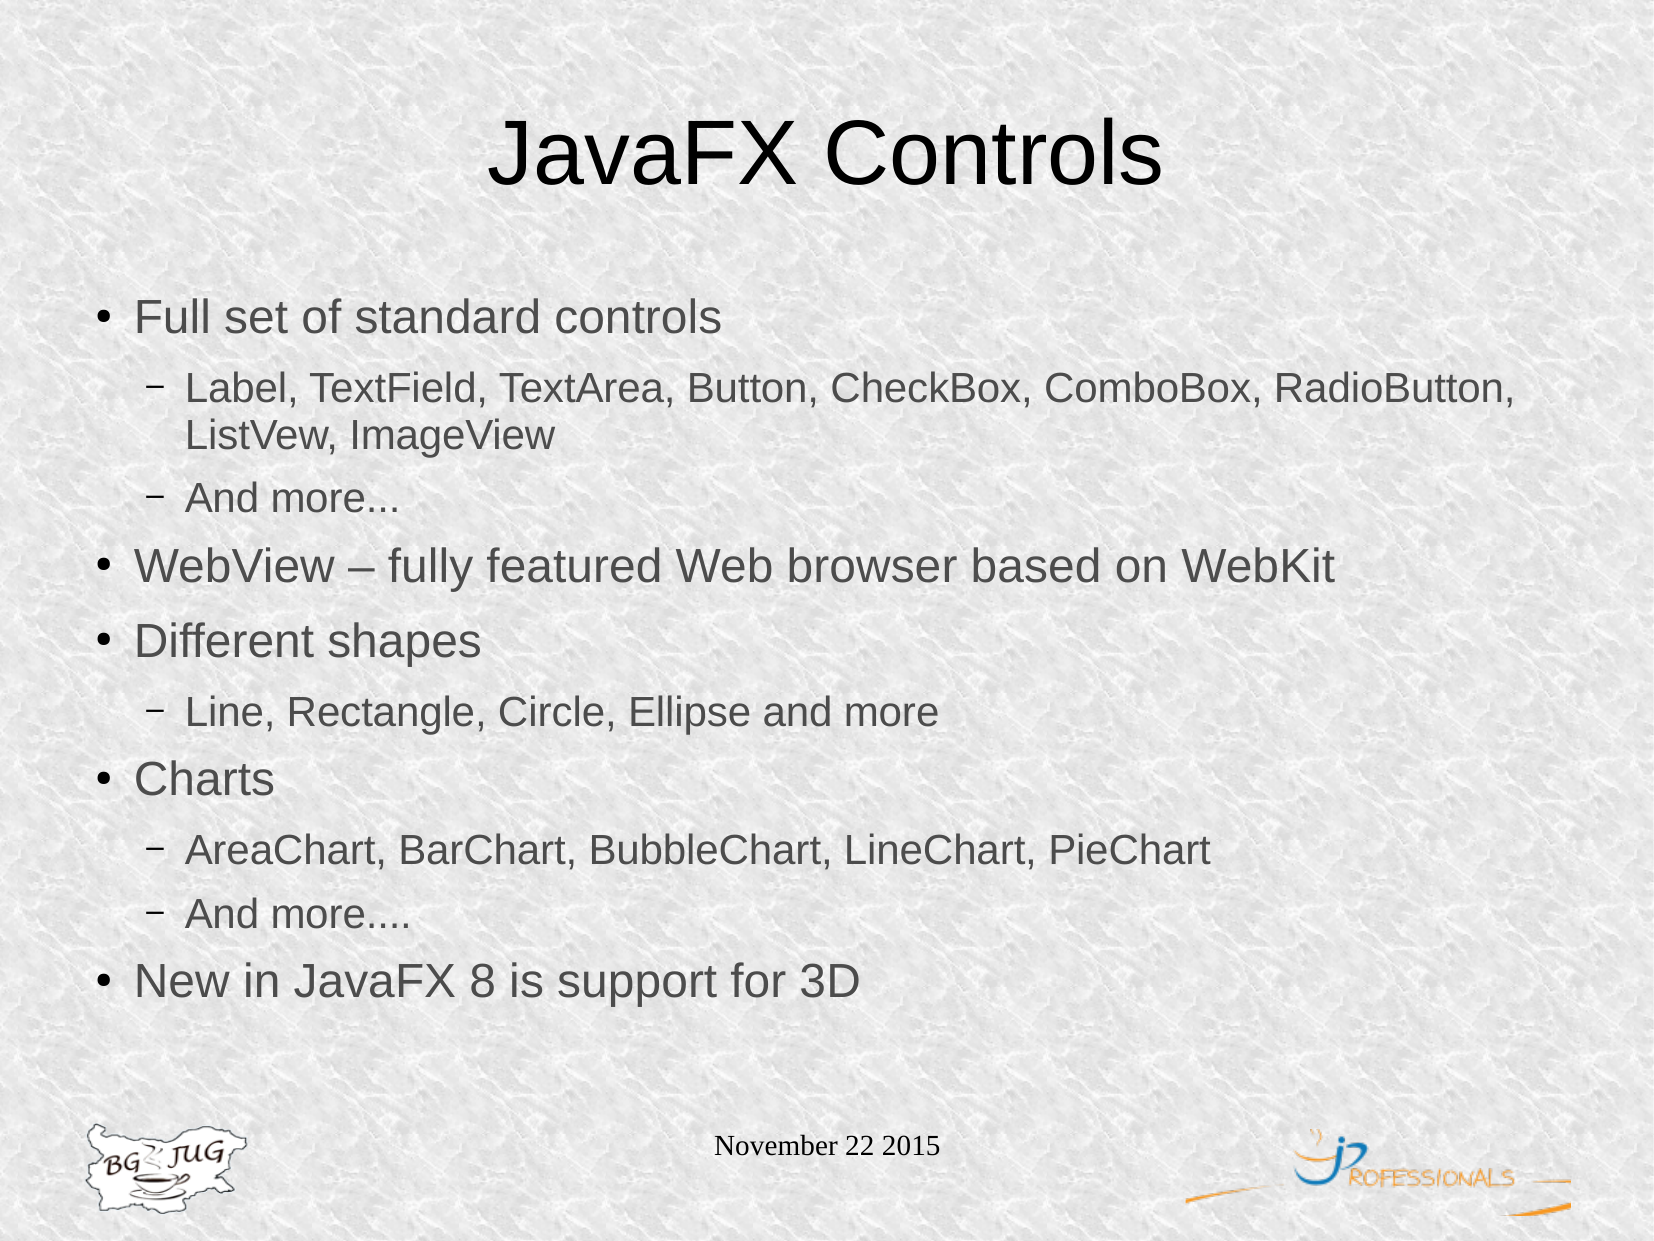

# JavaFX Controls
Full set of standard controls
Label, TextField, TextArea, Button, CheckBox, ComboBox, RadioButton, ListVew, ImageView
And more...
WebView – fully featured Web browser based on WebKit
Different shapes
Line, Rectangle, Circle, Ellipse and more
Charts
AreaChart, BarChart, BubbleChart, LineChart, PieChart
And more....
New in JavaFX 8 is support for 3D